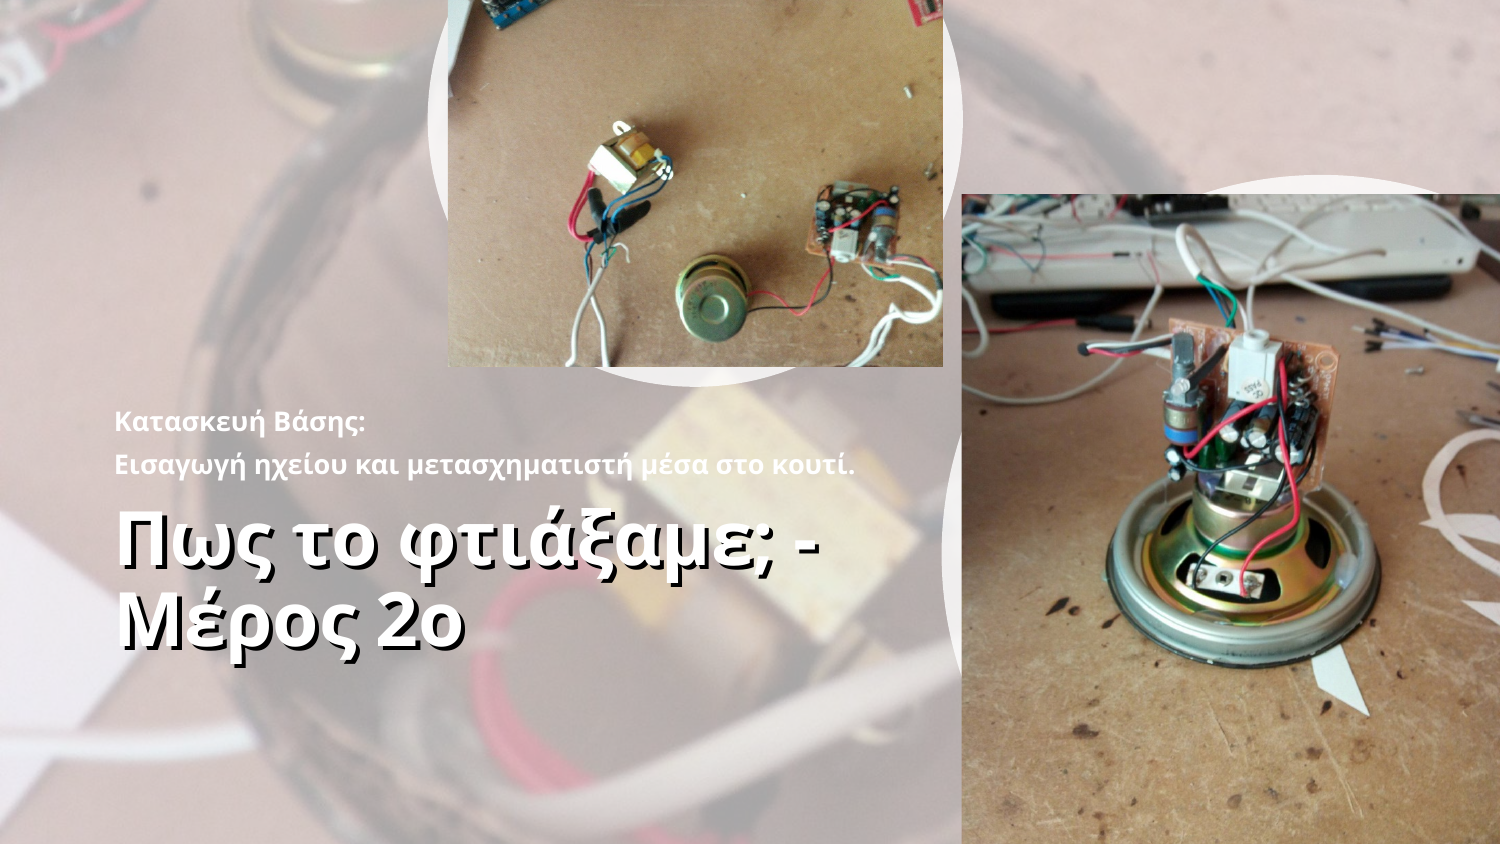

Κατασκευή Βάσης:
Εισαγωγή ηχείου και μετασχηματιστή μέσα στο κουτί.
# Πως το φτιάξαμε; - Μέρος 2ο